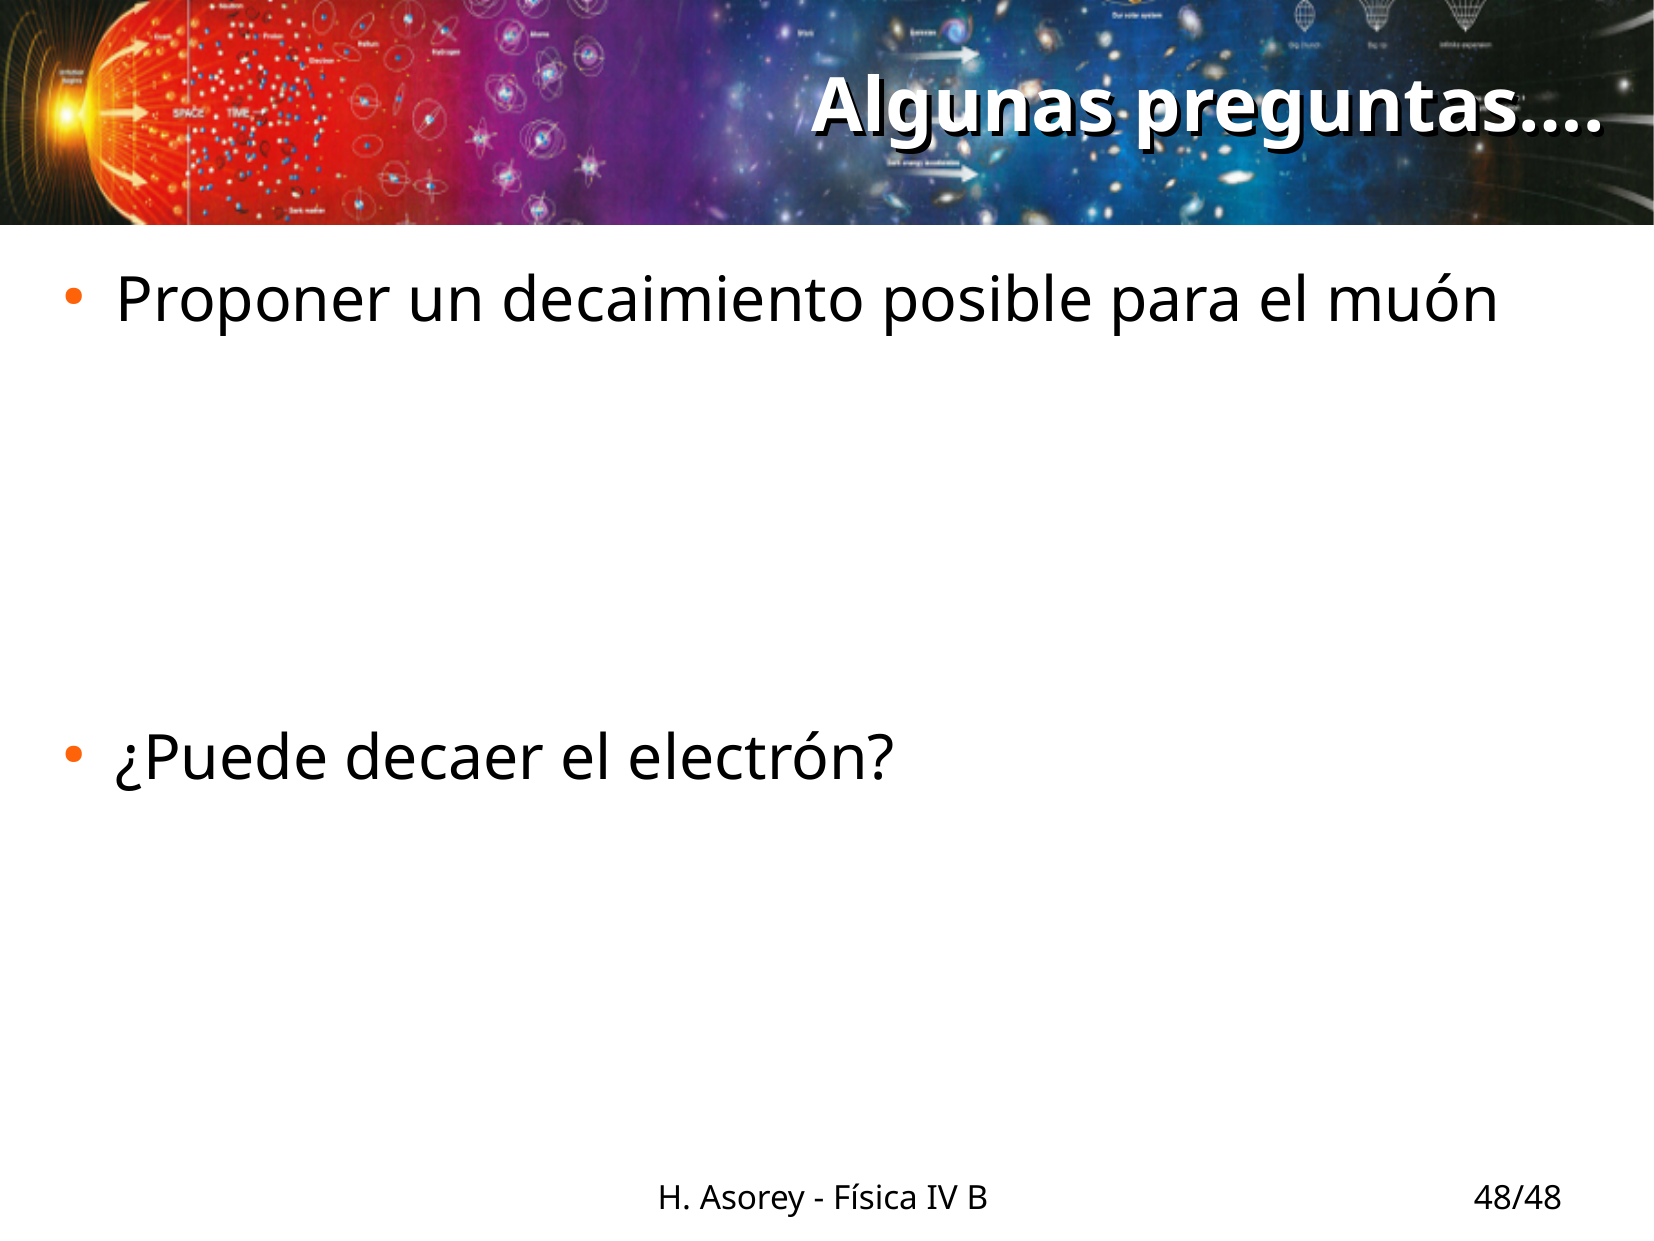

# Algunas preguntas….
Proponer un decaimiento posible para el muón
¿Puede decaer el electrón?
H. Asorey - Física IV B
48